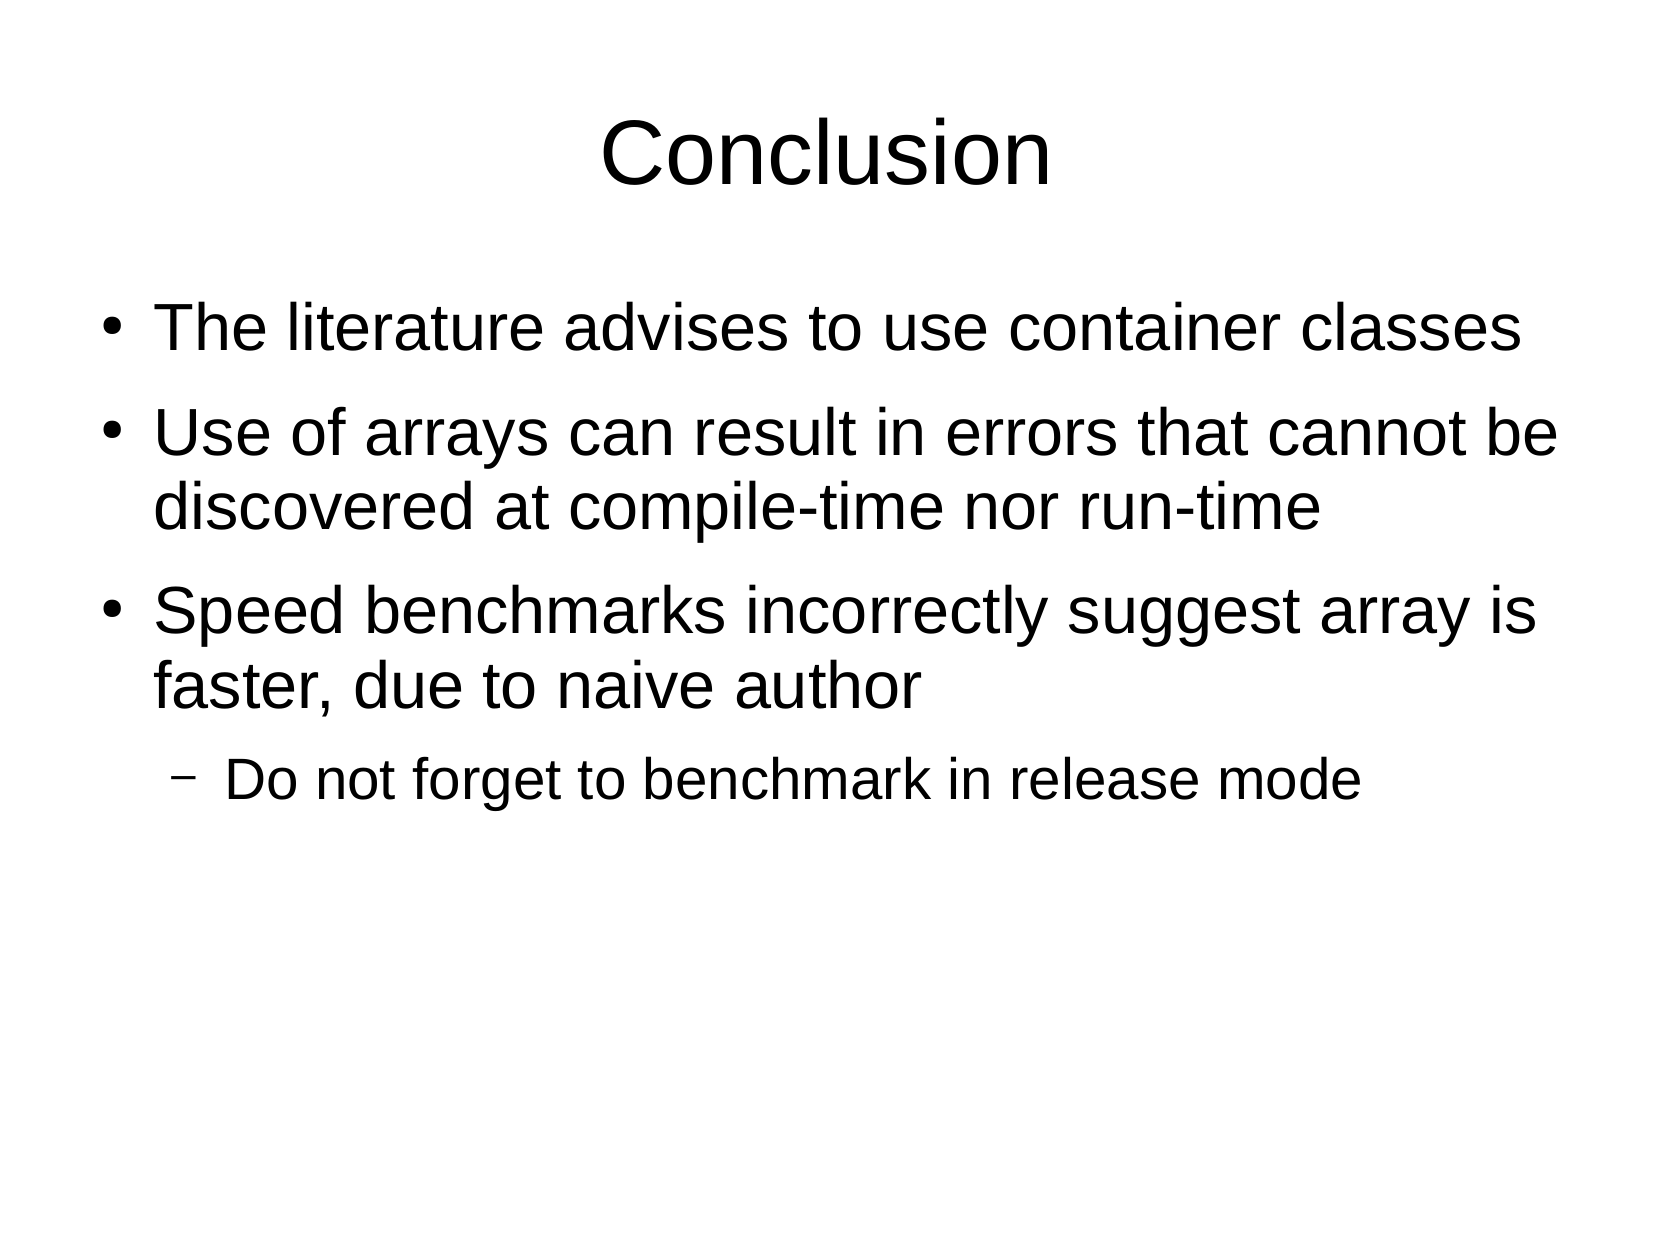

# Conclusion
The literature advises to use container classes
Use of arrays can result in errors that cannot be discovered at compile-time nor run-time
Speed benchmarks incorrectly suggest array is faster, due to naive author
Do not forget to benchmark in release mode